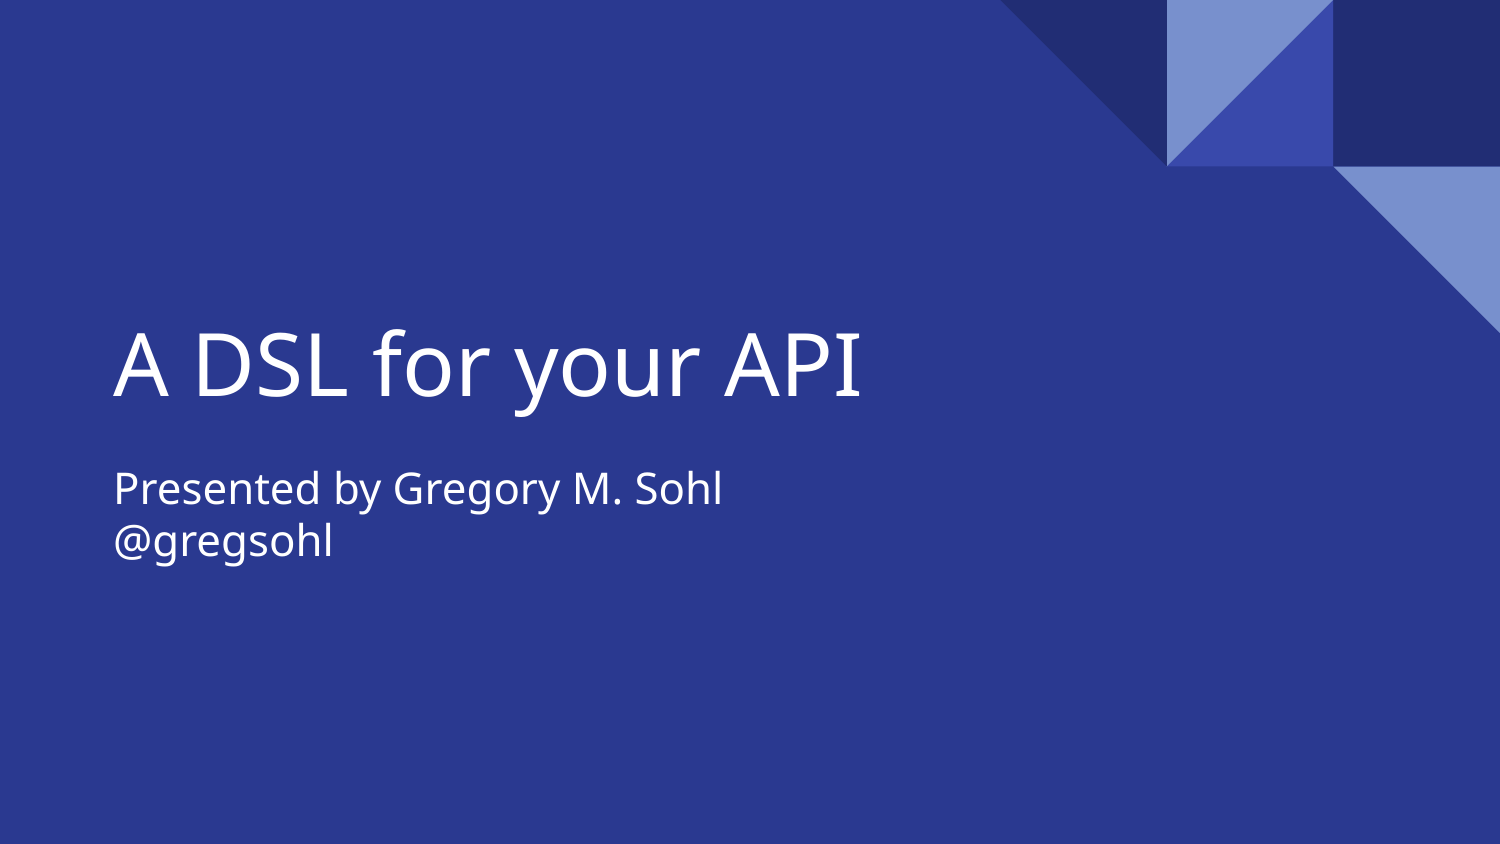

# A DSL for your API
Presented by Gregory M. Sohl
@gregsohl